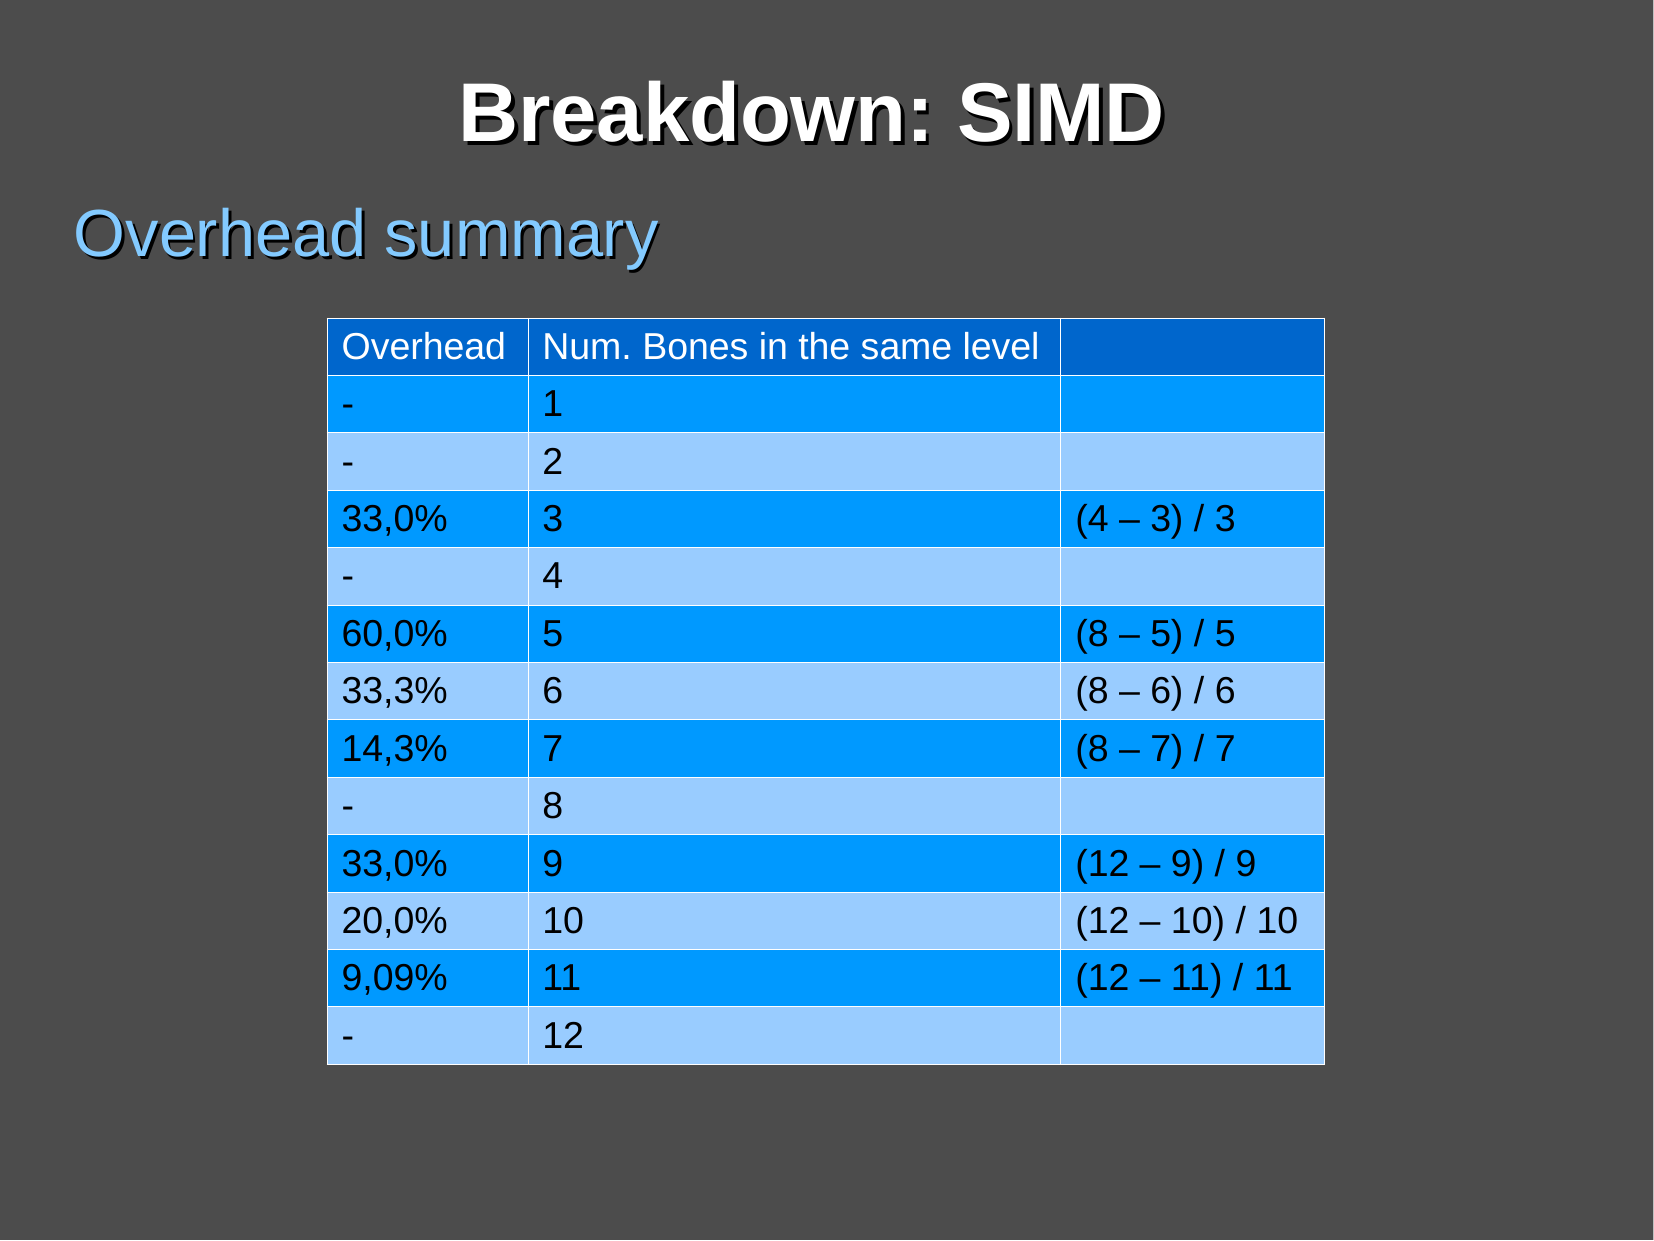

Breakdown: SIMD
Overhead summary
| Overhead | Num. Bones in the same level | |
| --- | --- | --- |
| - | 1 | |
| - | 2 | |
| 33,0% | 3 | (4 – 3) / 3 |
| - | 4 | |
| 60,0% | 5 | (8 – 5) / 5 |
| 33,3% | 6 | (8 – 6) / 6 |
| 14,3% | 7 | (8 – 7) / 7 |
| - | 8 | |
| 33,0% | 9 | (12 – 9) / 9 |
| 20,0% | 10 | (12 – 10) / 10 |
| 9,09% | 11 | (12 – 11) / 11 |
| - | 12 | |